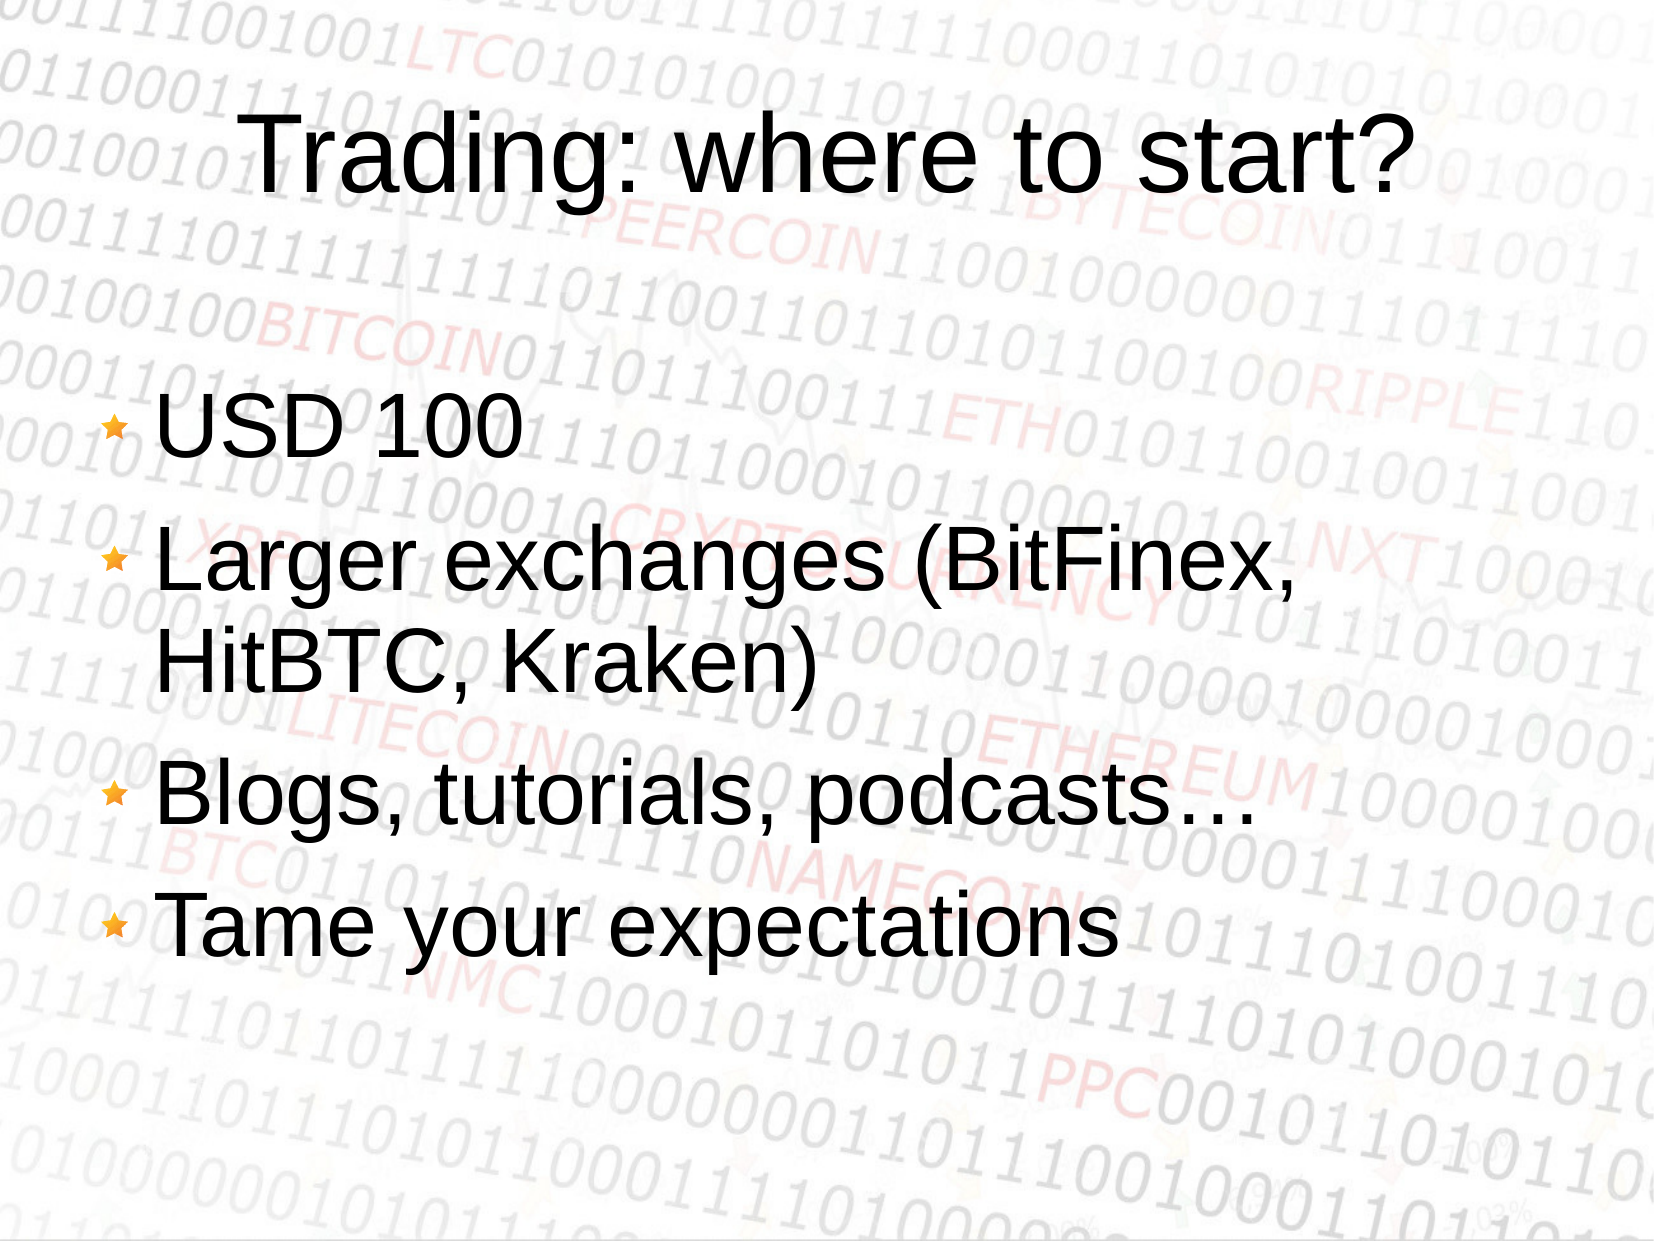

# Trading: where to start?
USD 100
Larger exchanges (BitFinex, HitBTC, Kraken)
Blogs, tutorials, podcasts…
Tame your expectations